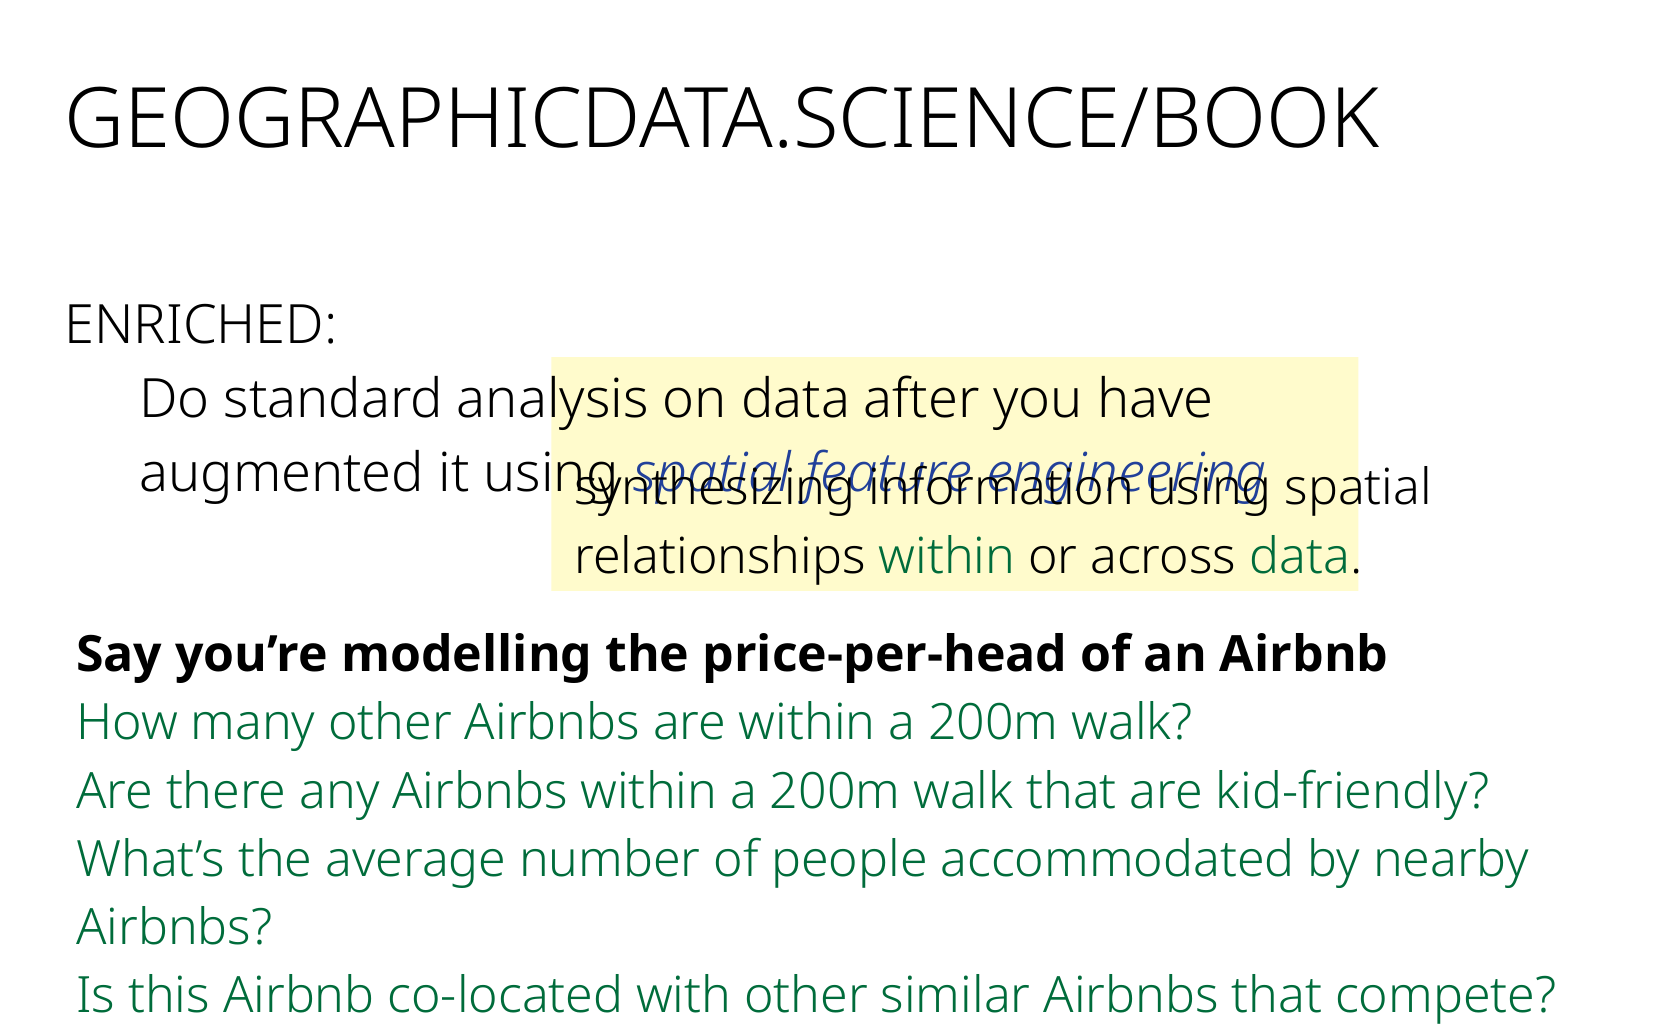

GEOGRAPHICDATA.SCIENCE/BOOK
ENRICHED:
	Do standard analysis on data after you have
	augmented it using spatial feature engineering
synthesizing information using spatial relationships within or across data.
Say you’re modelling the price-per-head of an Airbnb
How many other Airbnbs are within a 200m walk?
Are there any Airbnbs within a 200m walk that are kid-friendly?
What’s the average number of people accommodated by nearby Airbnbs?
Is this Airbnb co-located with other similar Airbnbs that compete?